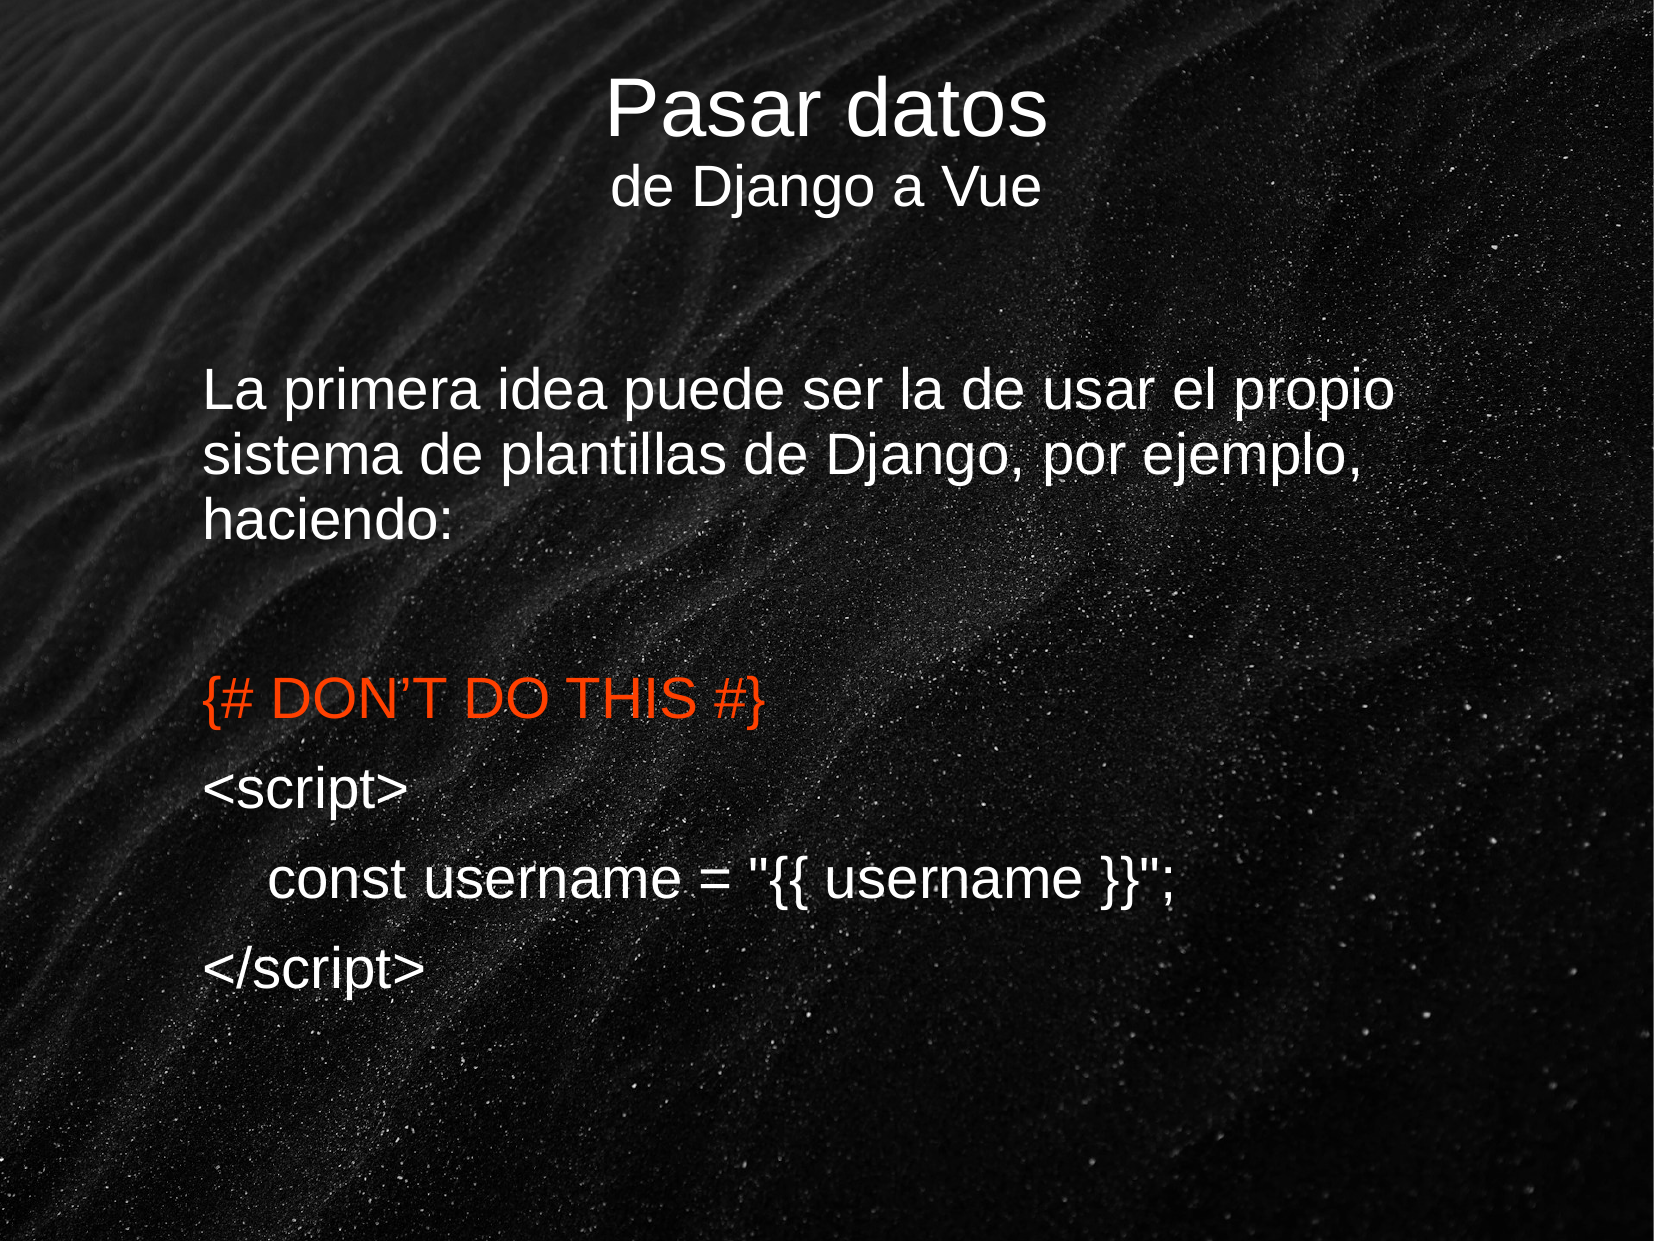

# Pasar datos de Django a Vue
La primera idea puede ser la de usar el propio sistema de plantillas de Django, por ejemplo, haciendo:
{# DON’T DO THIS #}
<script>
 const username = "{{ username }}";
</script>